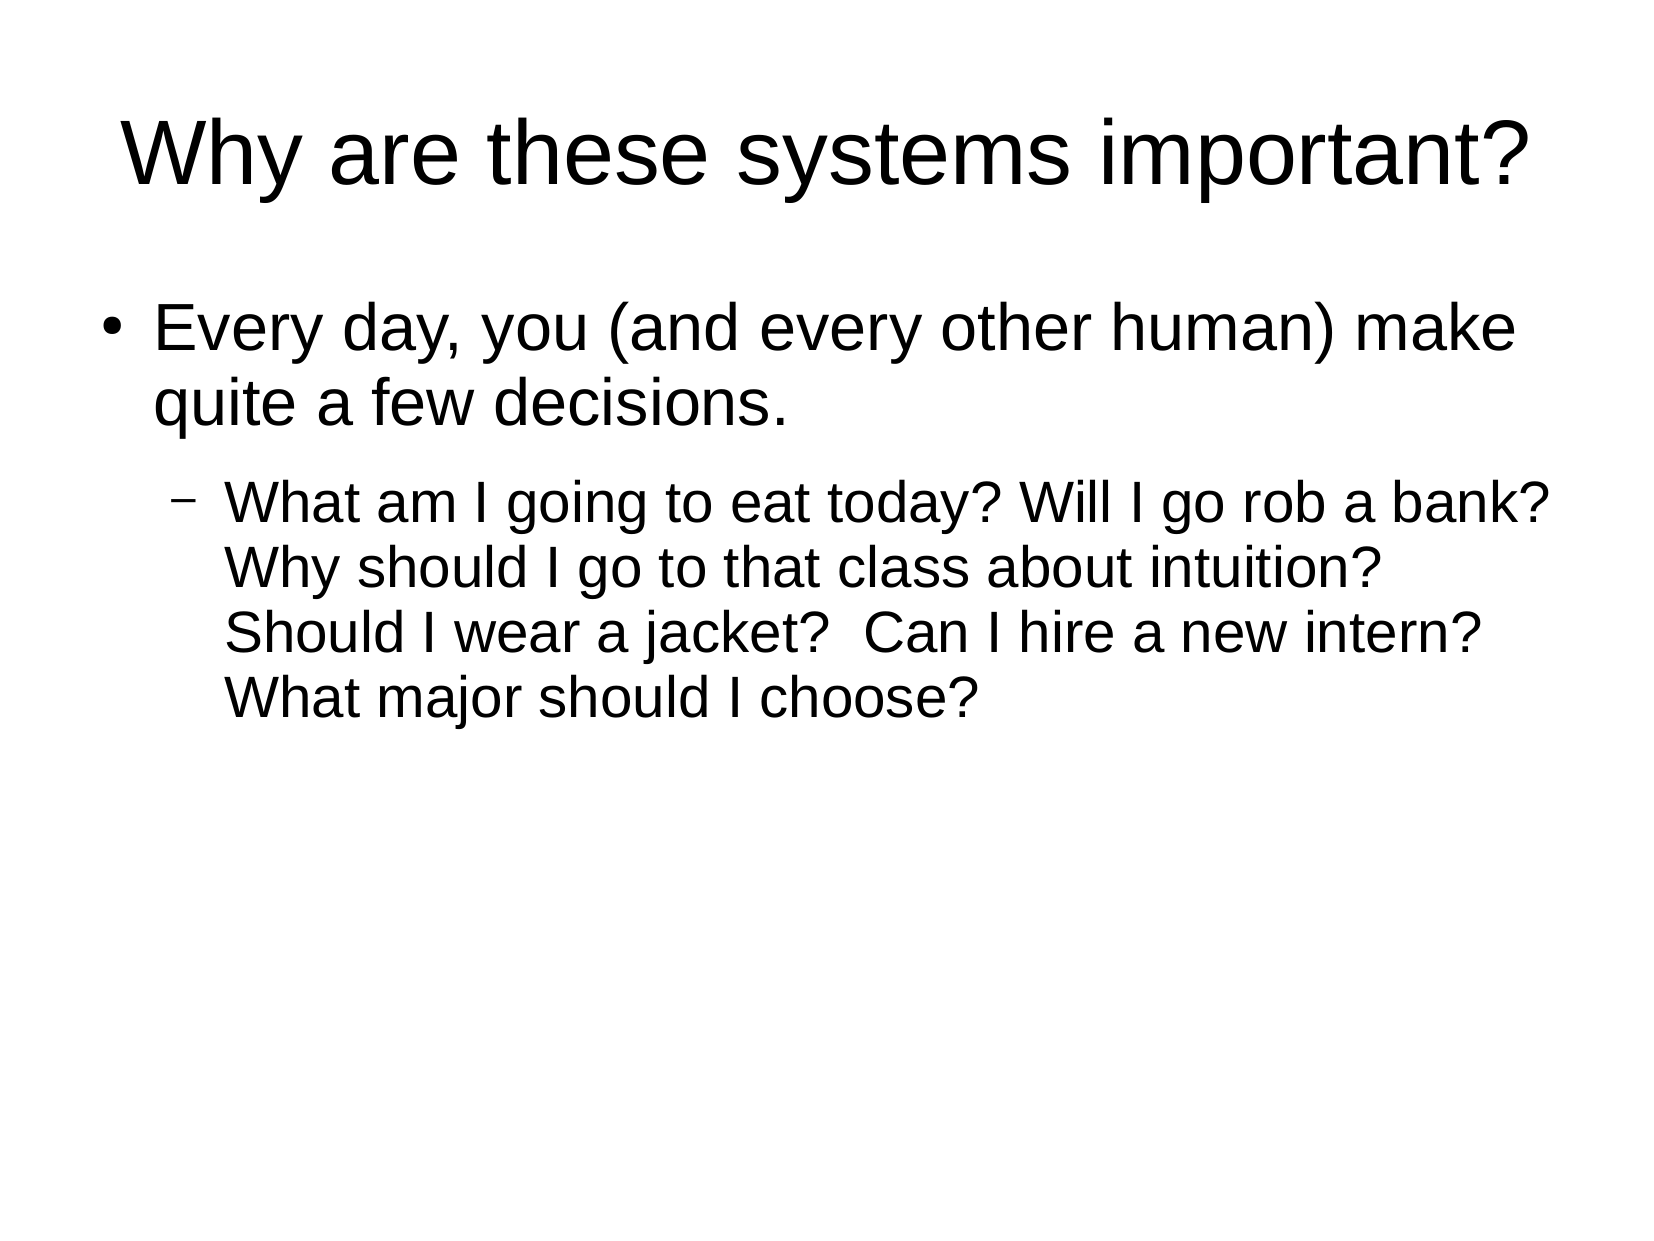

# Why are these systems important?
Every day, you (and every other human) make quite a few decisions.
What am I going to eat today? Will I go rob a bank? Why should I go to that class about intuition? Should I wear a jacket? Can I hire a new intern? What major should I choose?